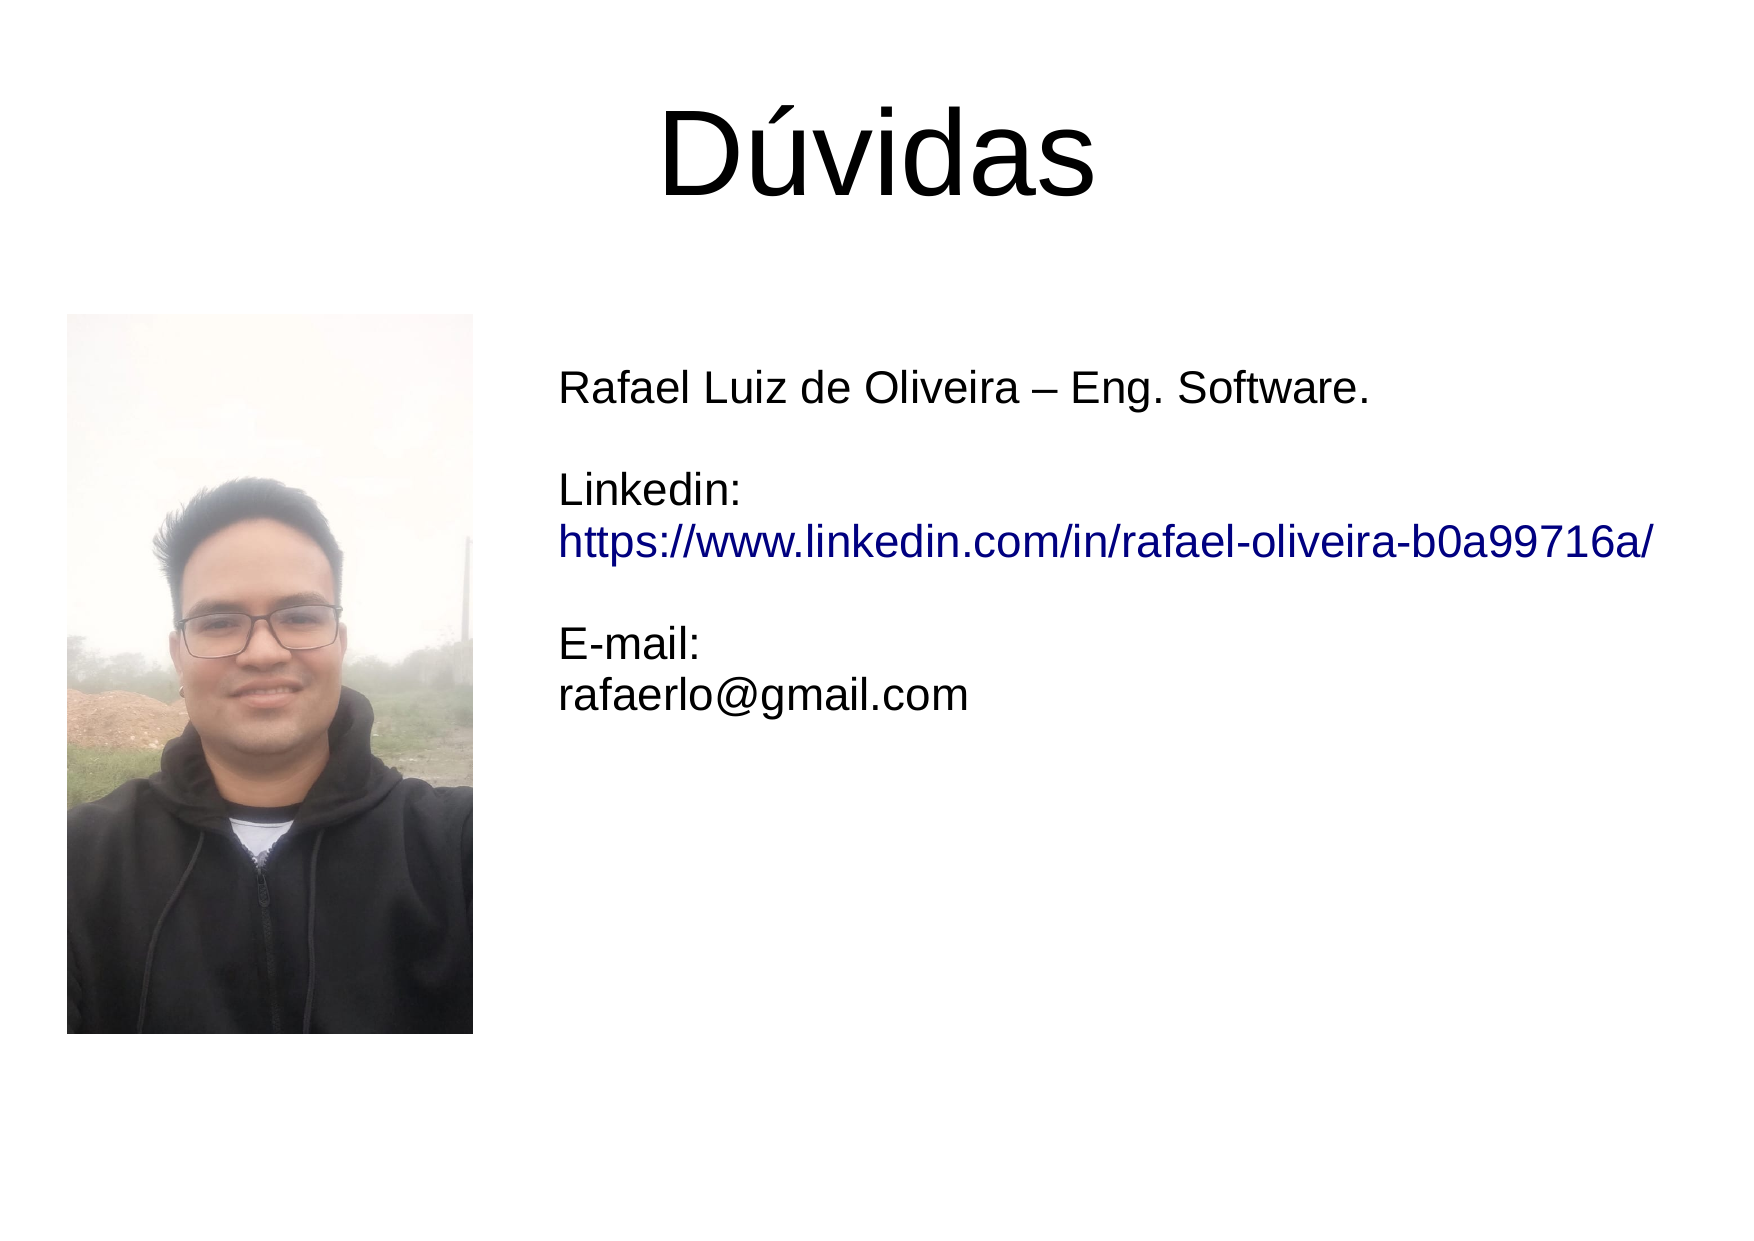

# Dúvidas
Rafael Luiz de Oliveira – Eng. Software.
Linkedin: https://www.linkedin.com/in/rafael-oliveira-b0a99716a/
E-mail:
rafaerlo@gmail.com